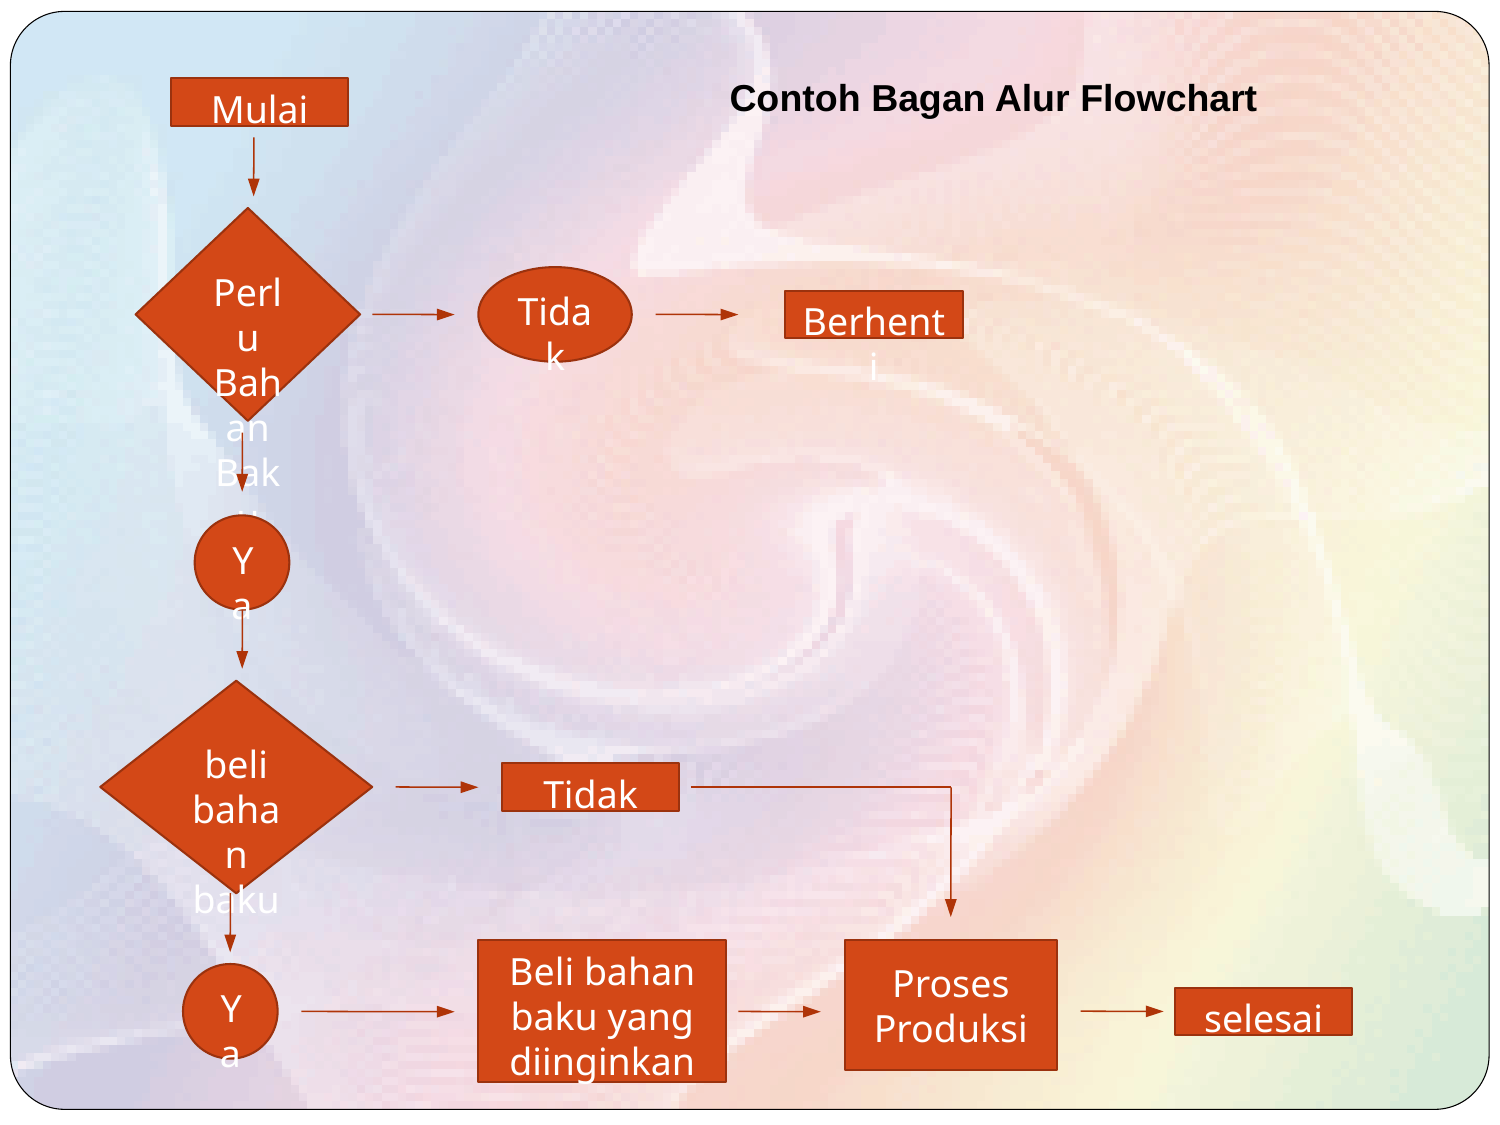

Contoh Bagan Alur Flowchart
Mulai
Perlu Bahan Baku
Tidak
Berhenti
Ya
beli bahan baku
Tidak
Beli bahan baku yang diinginkan
Proses Produksi
Ya
selesai